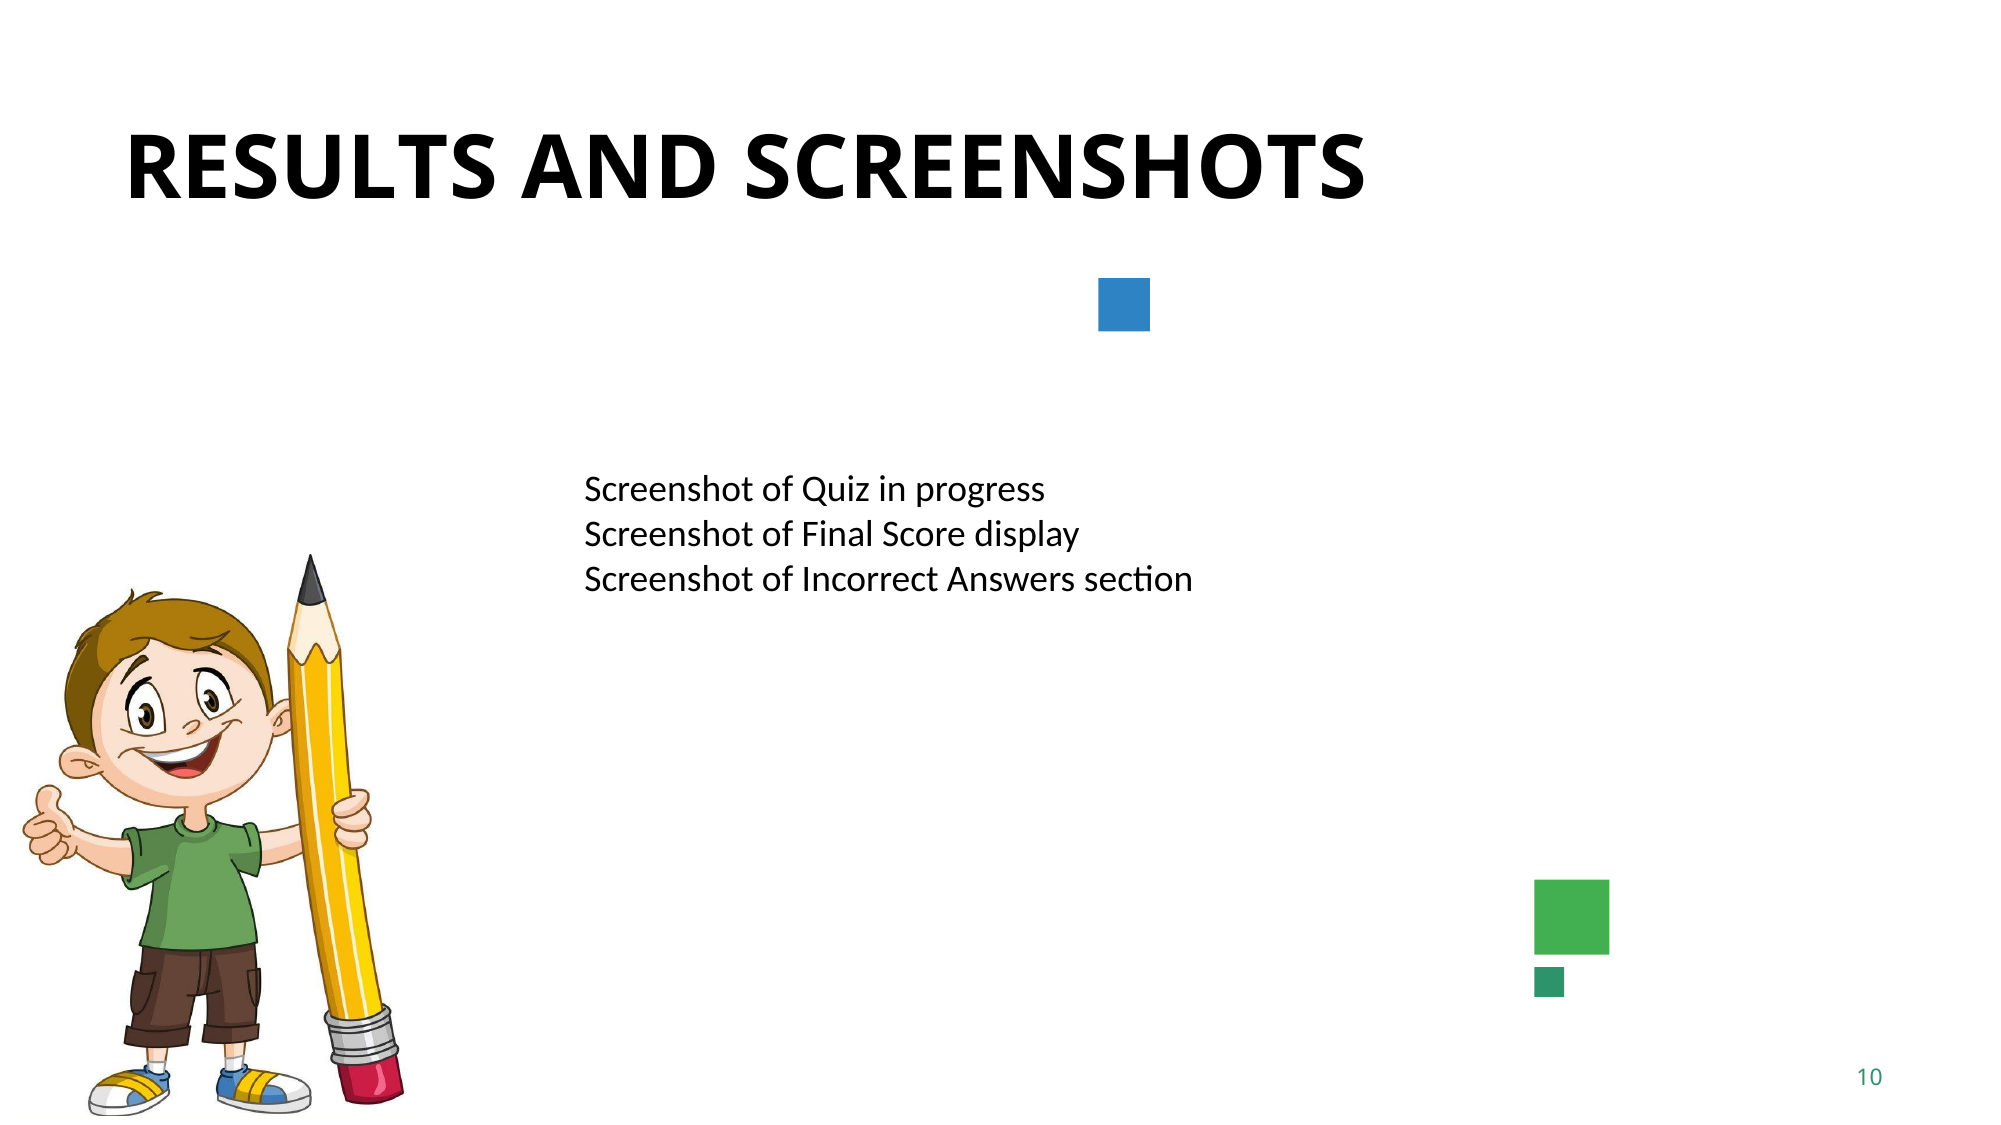

# RESULTS AND SCREENSHOTS
Screenshot of Quiz in progress
Screenshot of Final Score display
Screenshot of Incorrect Answers section
3/21/2024 Annual Review